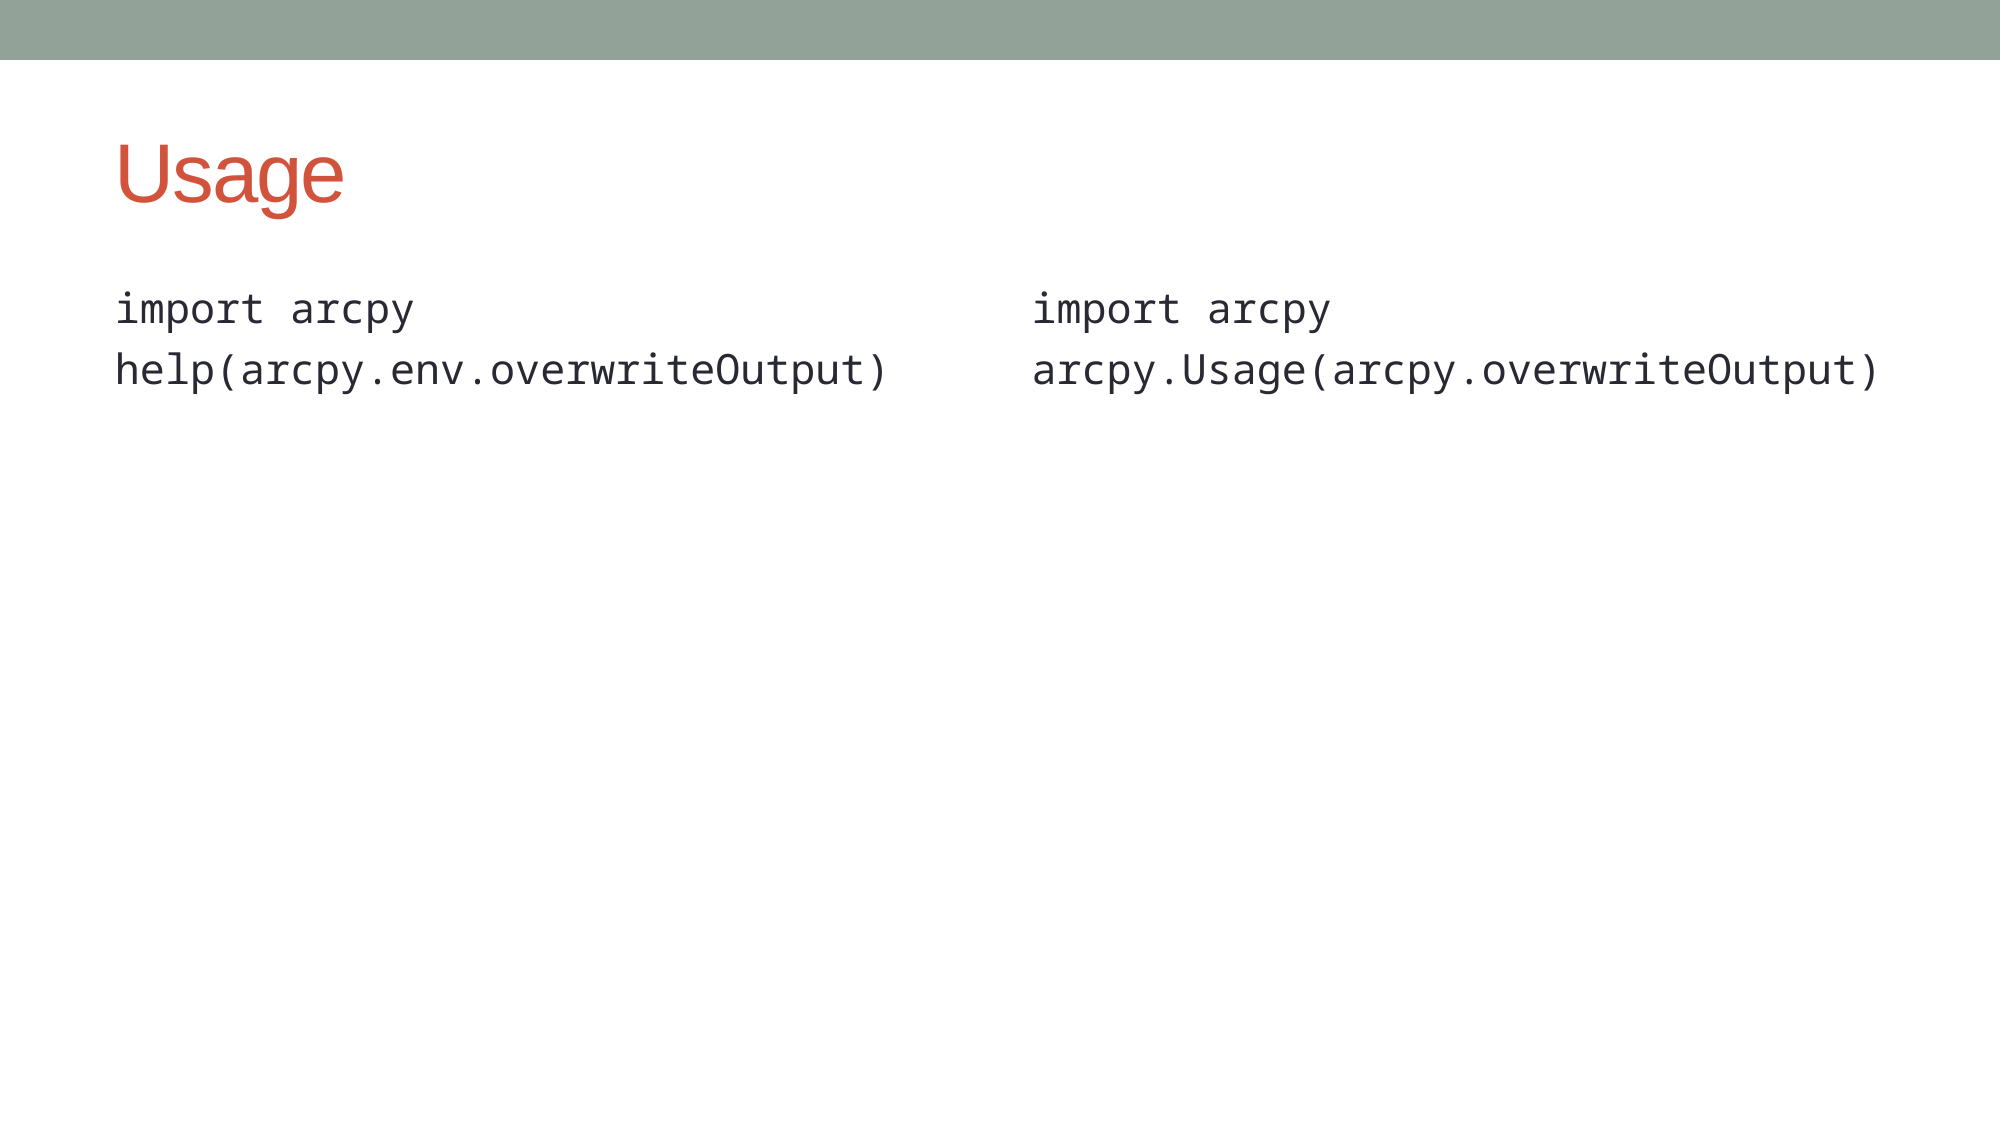

# Usage
import arcpy
help(arcpy.env.overwriteOutput)
import arcpy
arcpy.Usage(arcpy.overwriteOutput)